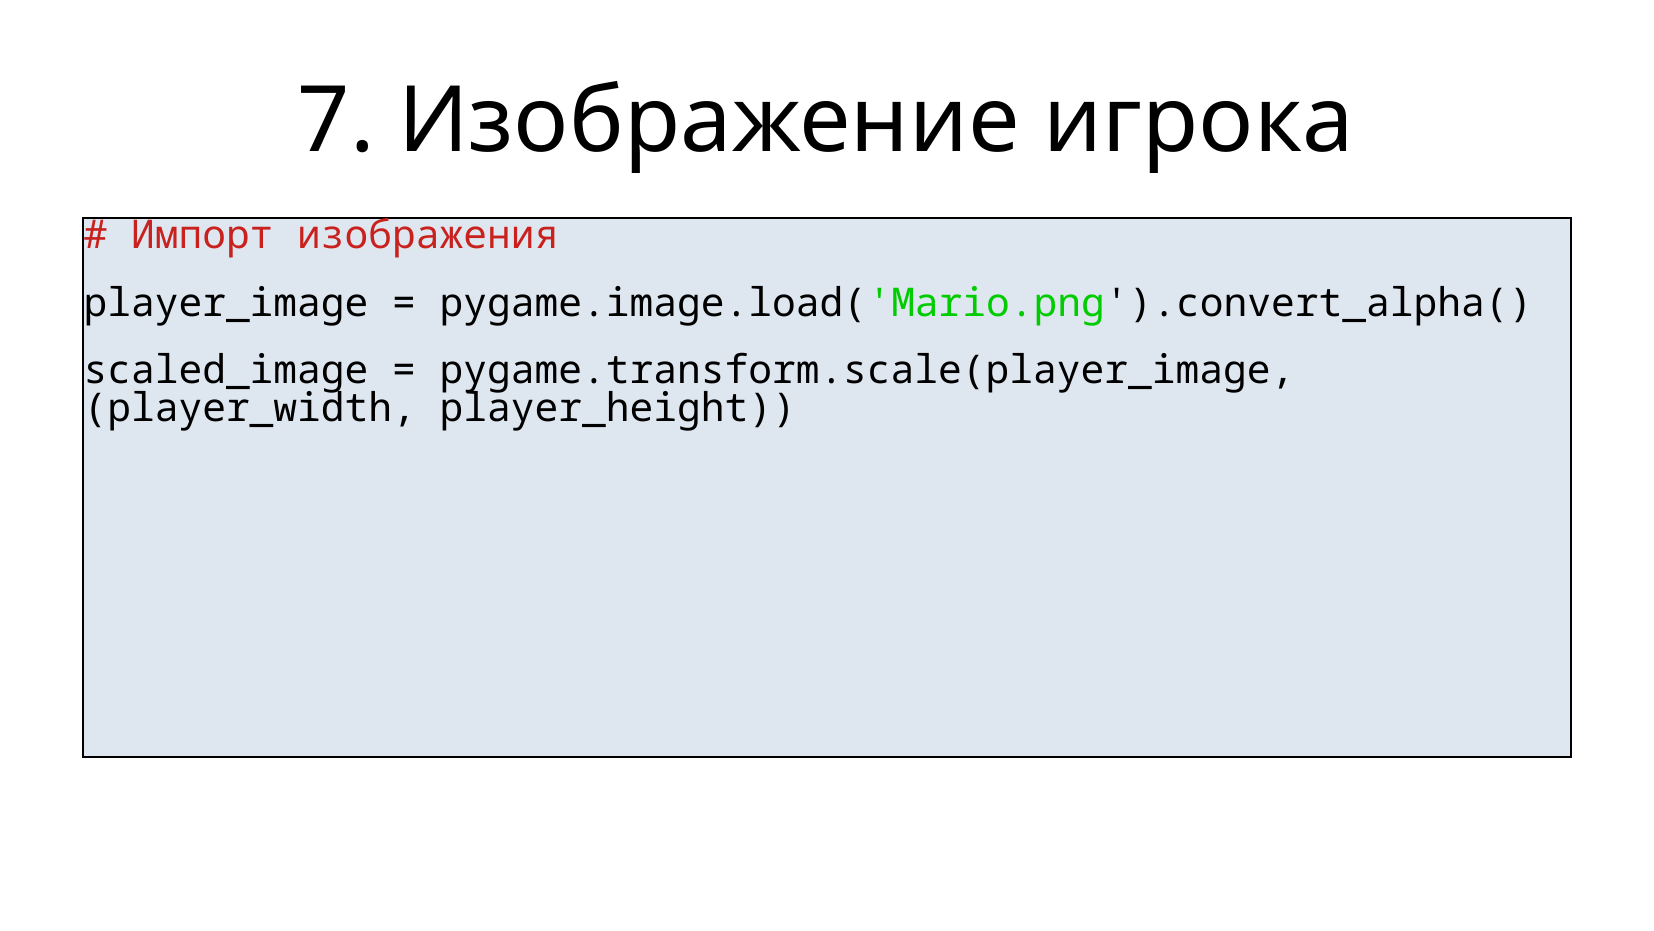

# 7. Изображение игрока
# Импорт изображения
player_image = pygame.image.load('Mario.png').convert_alpha()
scaled_image = pygame.transform.scale(player_image, (player_width, player_height))